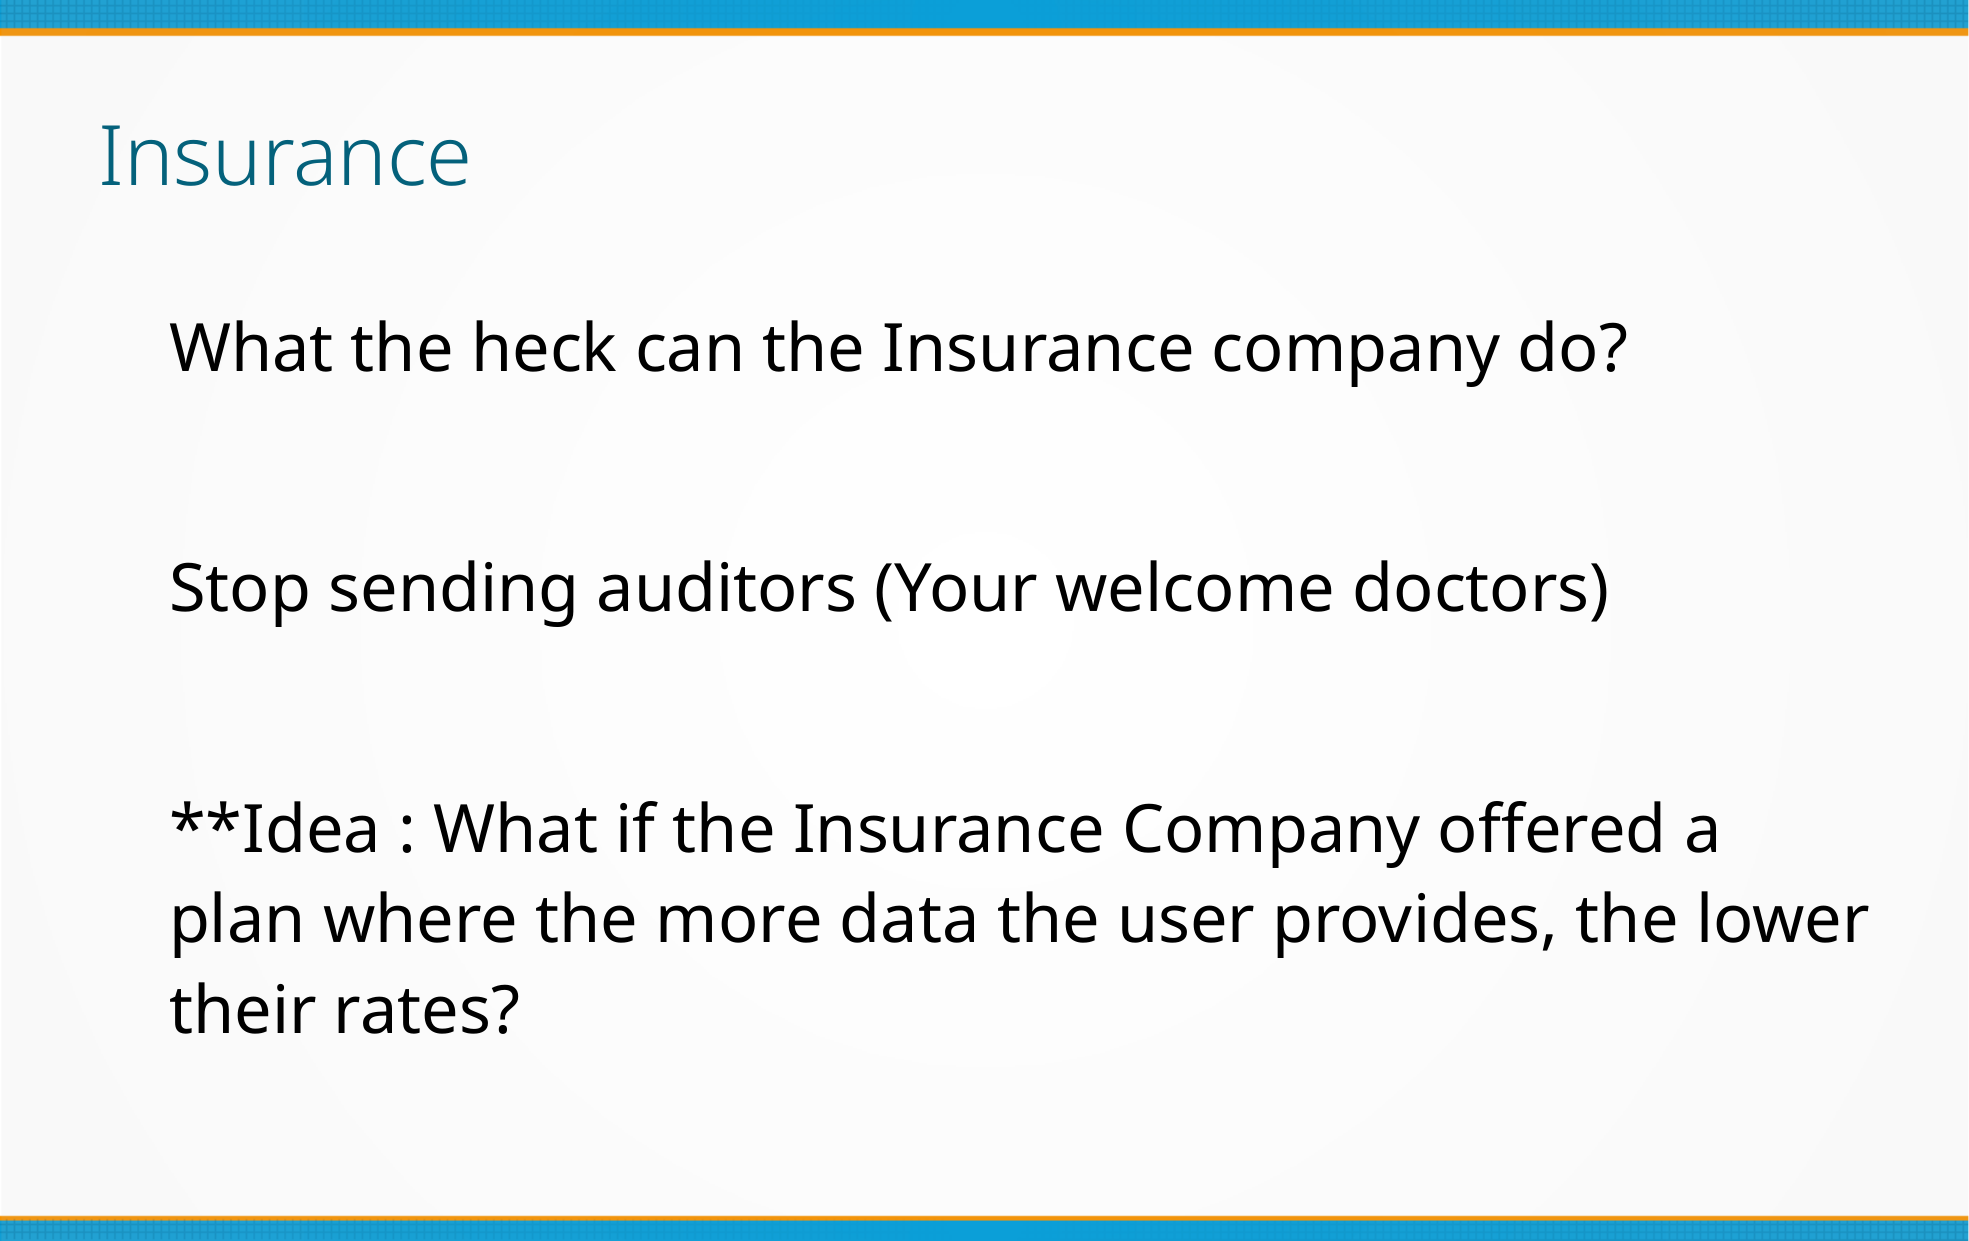

# Insurance
What the heck can the Insurance company do?
Stop sending auditors (Your welcome doctors)
**Idea : What if the Insurance Company offered a plan where the more data the user provides, the lower their rates?